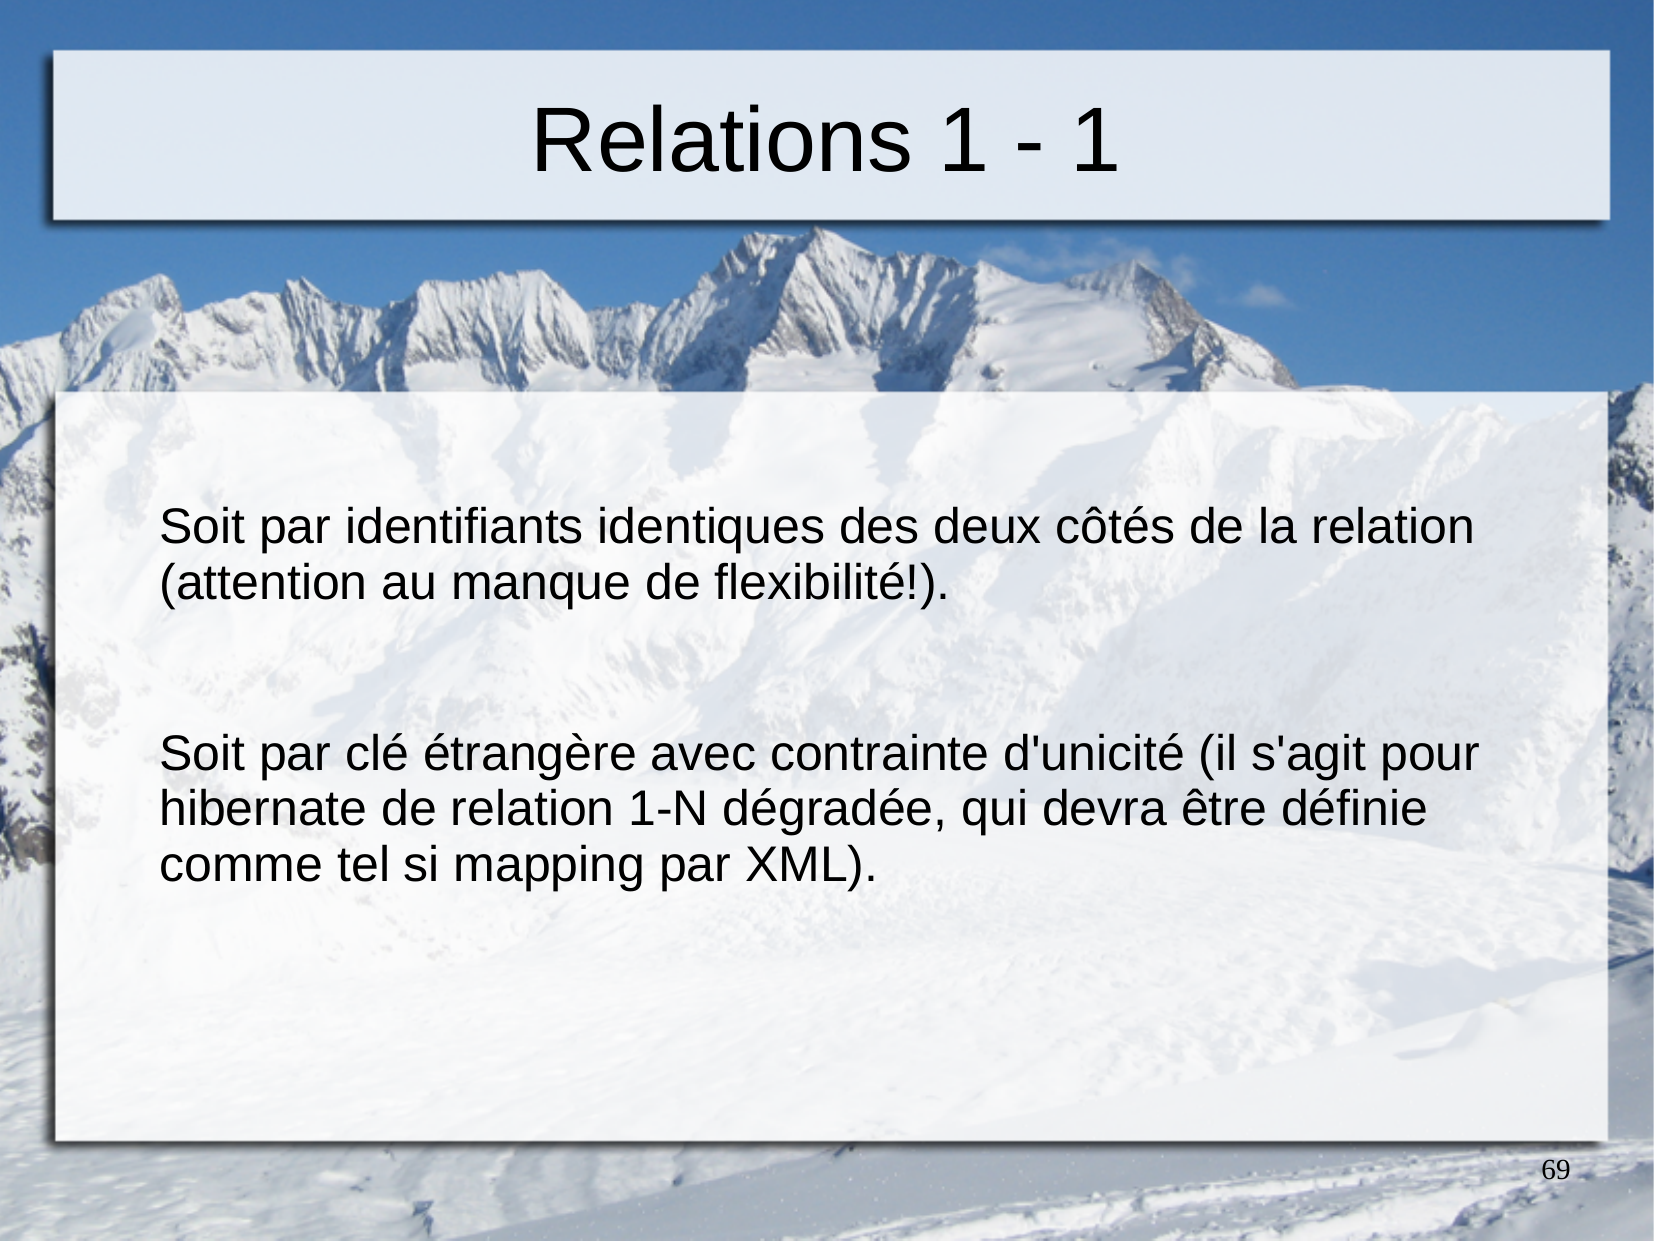

# Relations 1 - 1
Soit par identifiants identiques des deux côtés de la relation (attention au manque de flexibilité!).
Soit par clé étrangère avec contrainte d'unicité (il s'agit pour hibernate de relation 1-N dégradée, qui devra être définie comme tel si mapping par XML).
69